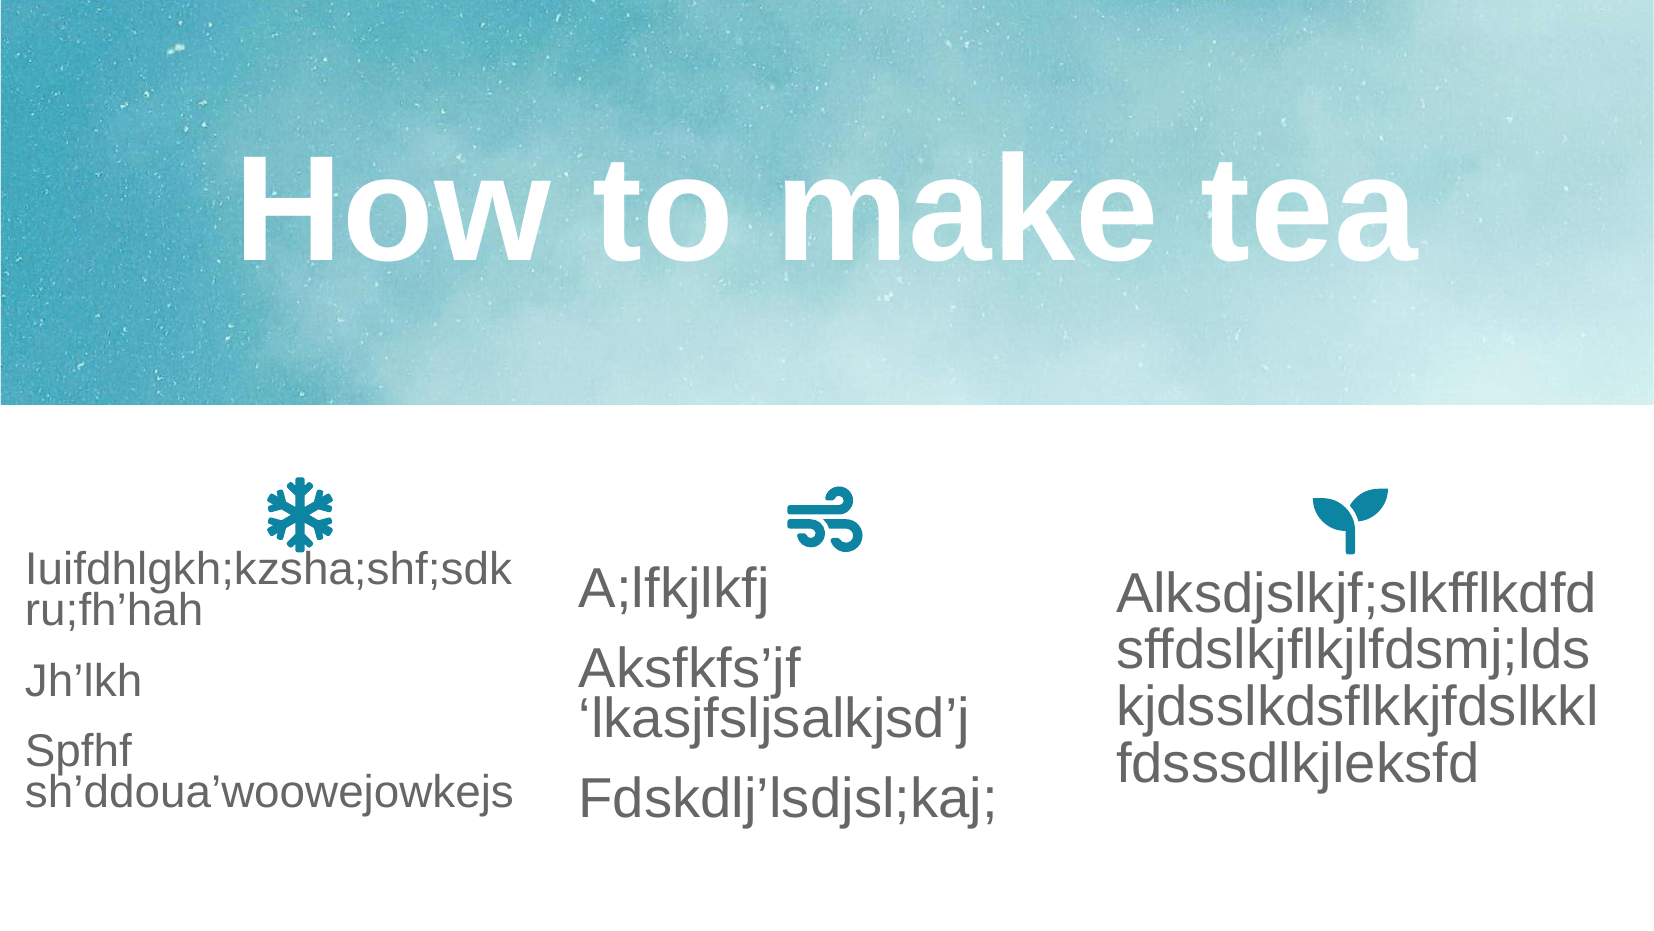

How to make tea
# Iuifdhlgkh;kzsha;shf;sdkru;fh’hah
Jh’lkh
Spfhf sh’ddoua’woowejowkejs
A;lfkjlkfj
Aksfkfs’jf ‘lkasjfsljsalkjsd’j
Fdskdlj’lsdjsl;kaj;
Alksdjslkjf;slkfflkdfdsffdslkjflkjlfdsmj;ldskjdsslkdsflkkjfdslkklfdsssdlkjleksfd